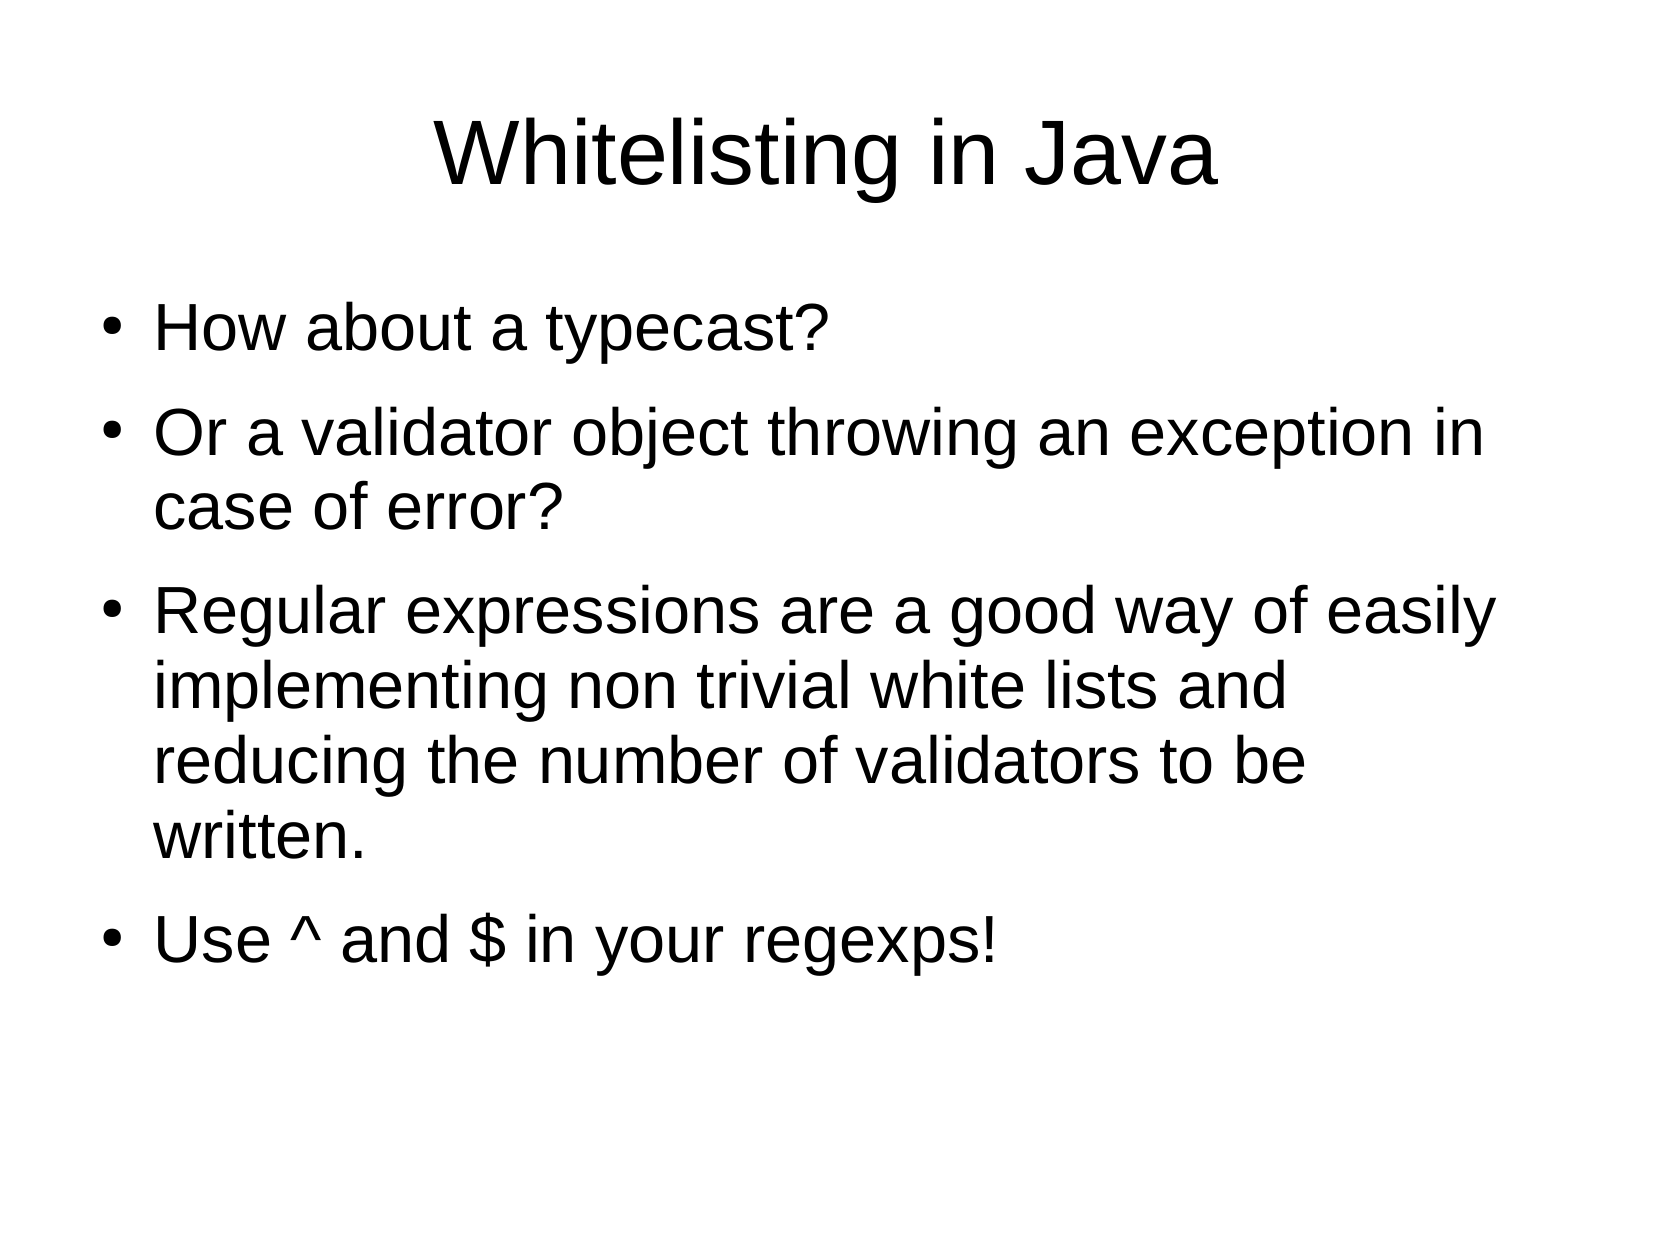

# Whitelisting in Java
How about a typecast?
Or a validator object throwing an exception in case of error?
Regular expressions are a good way of easily implementing non trivial white lists and reducing the number of validators to be written.
Use ^ and $ in your regexps!